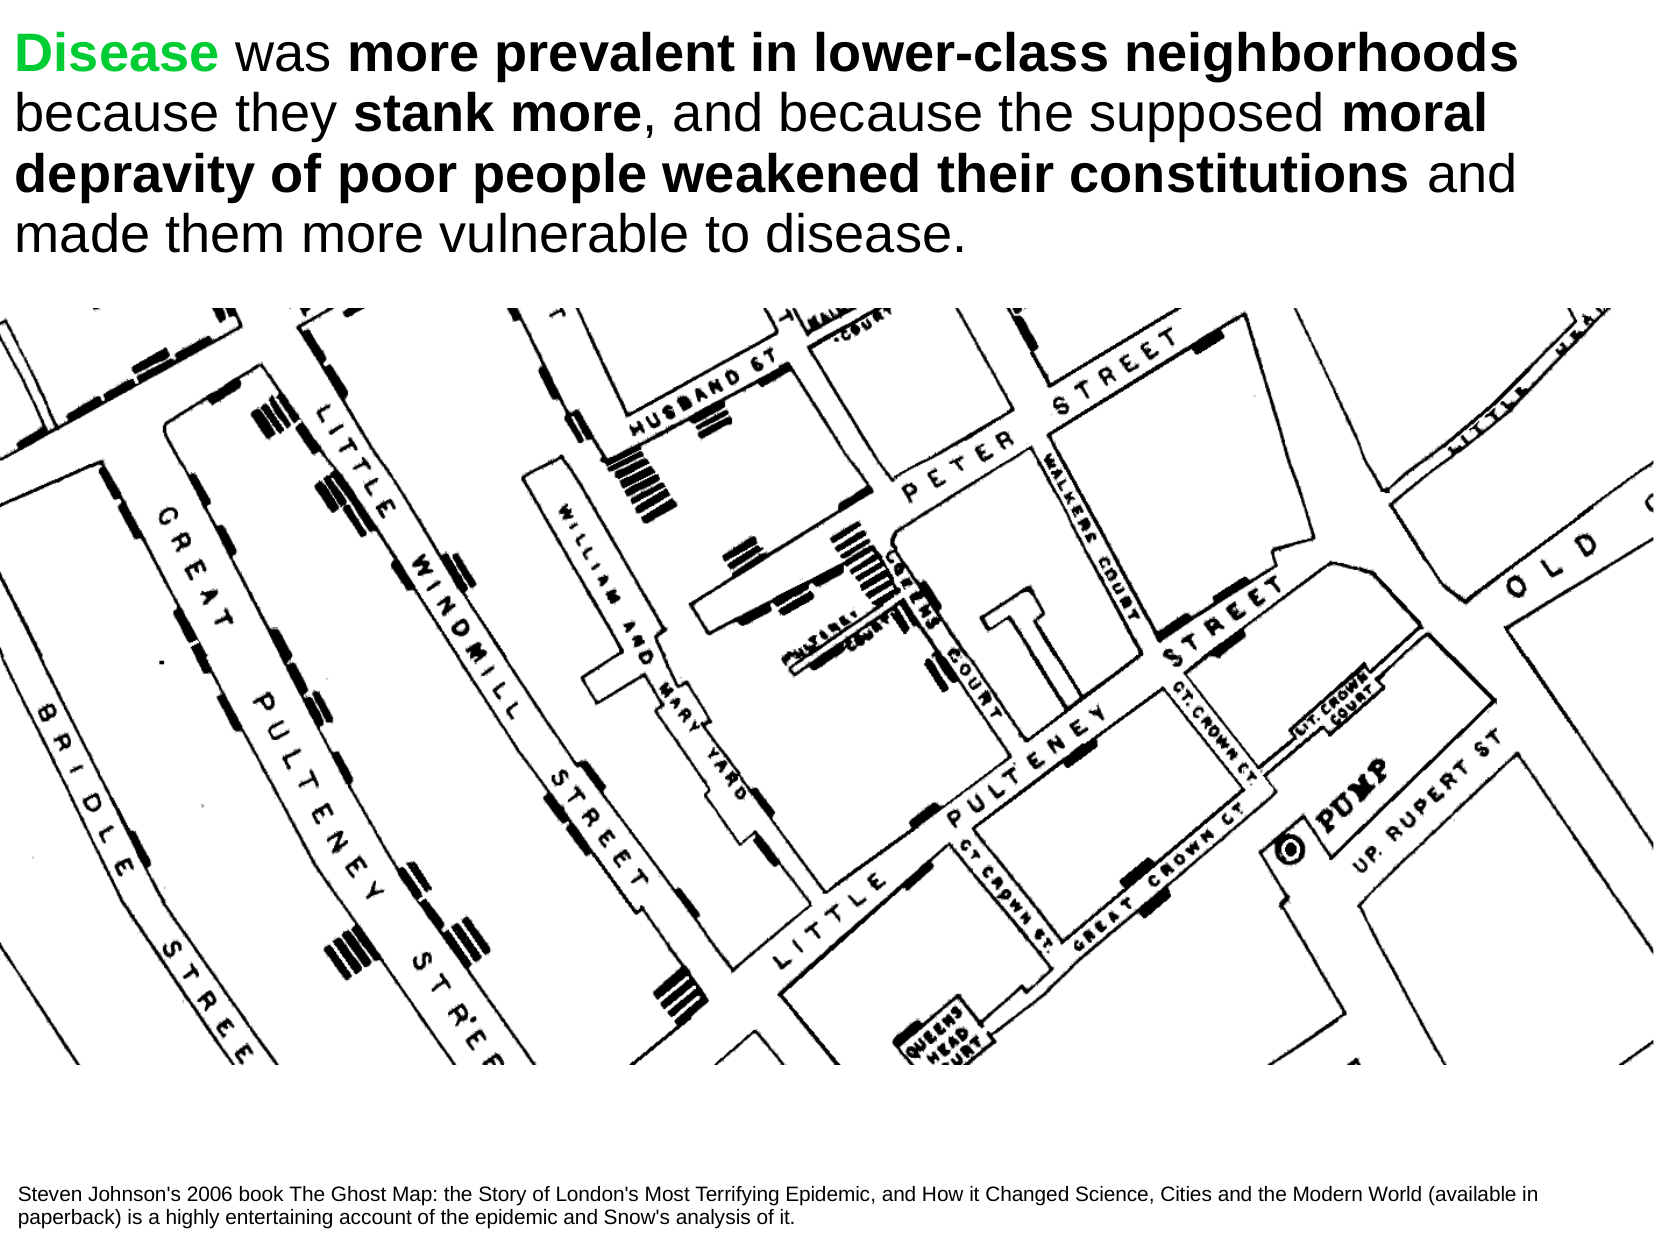

Disease was more prevalent in lower-class neighborhoods because they stank more, and because the supposed moral depravity of poor people weakened their constitutions and made them more vulnerable to disease.
Steven Johnson's 2006 book The Ghost Map: the Story of London's Most Terrifying Epidemic, and How it Changed Science, Cities and the Modern World (available in paperback) is a highly entertaining account of the epidemic and Snow's analysis of it.